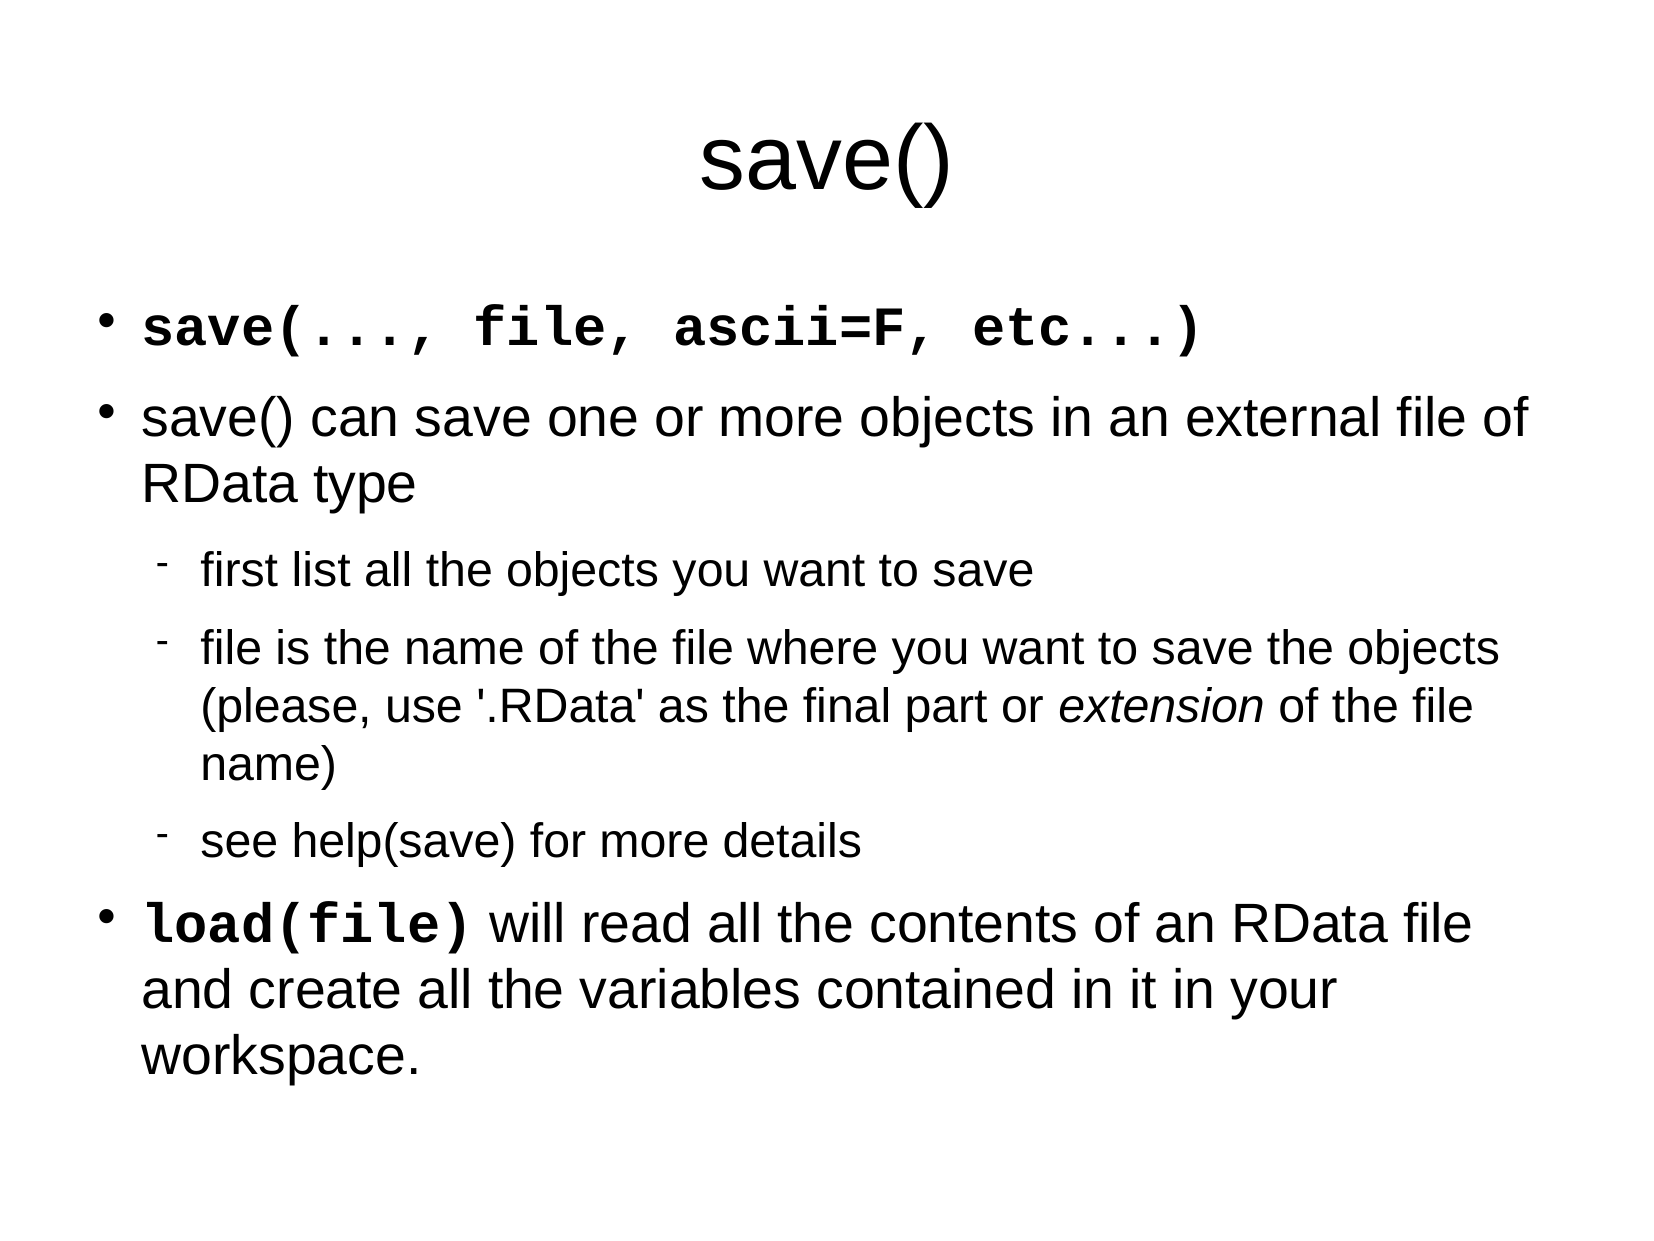

save()
save(..., file, ascii=F, etc...)
save() can save one or more objects in an external file of RData type
first list all the objects you want to save
file is the name of the file where you want to save the objects (please, use '.RData' as the final part or extension of the file name)
see help(save) for more details
load(file) will read all the contents of an RData file and create all the variables contained in it in your workspace.